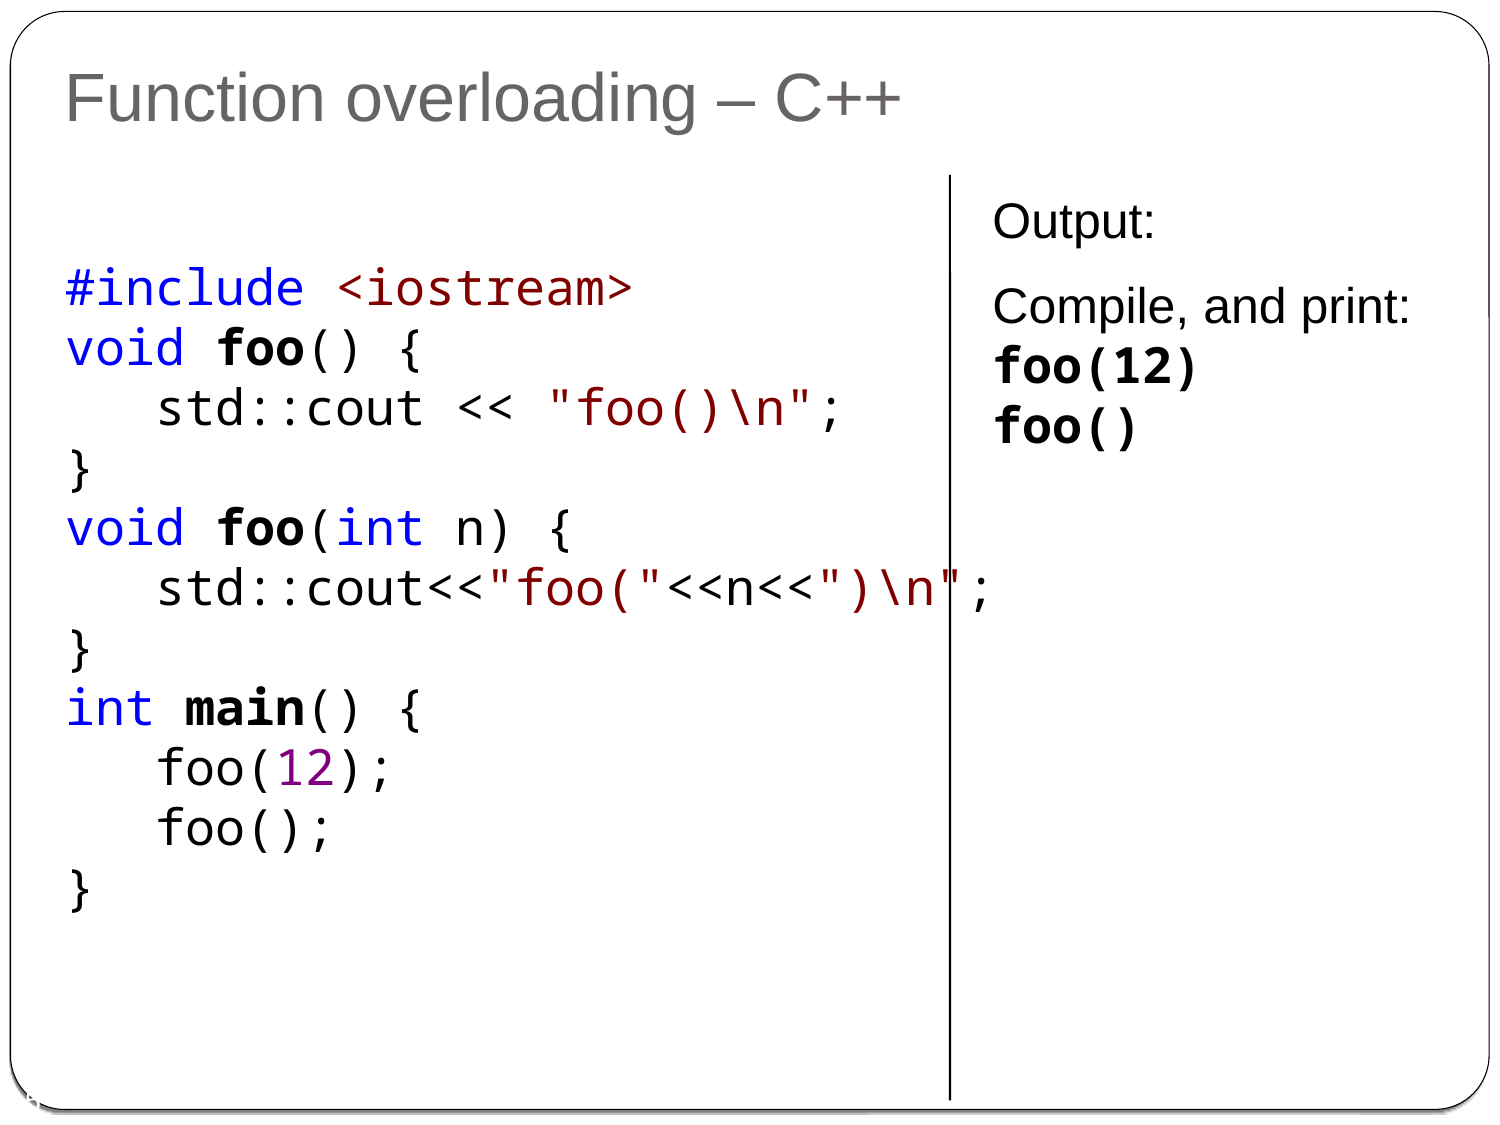

# Function overloading – C++
#include <iostream>
void foo() {
   std::cout << "foo()\n";
}
void foo(int n) {
   std::cout<<"foo("<<n<<")\n";
}
int main() {
   foo(12);
   foo();
}
Output:
Compile, and print:
foo(12)
foo()